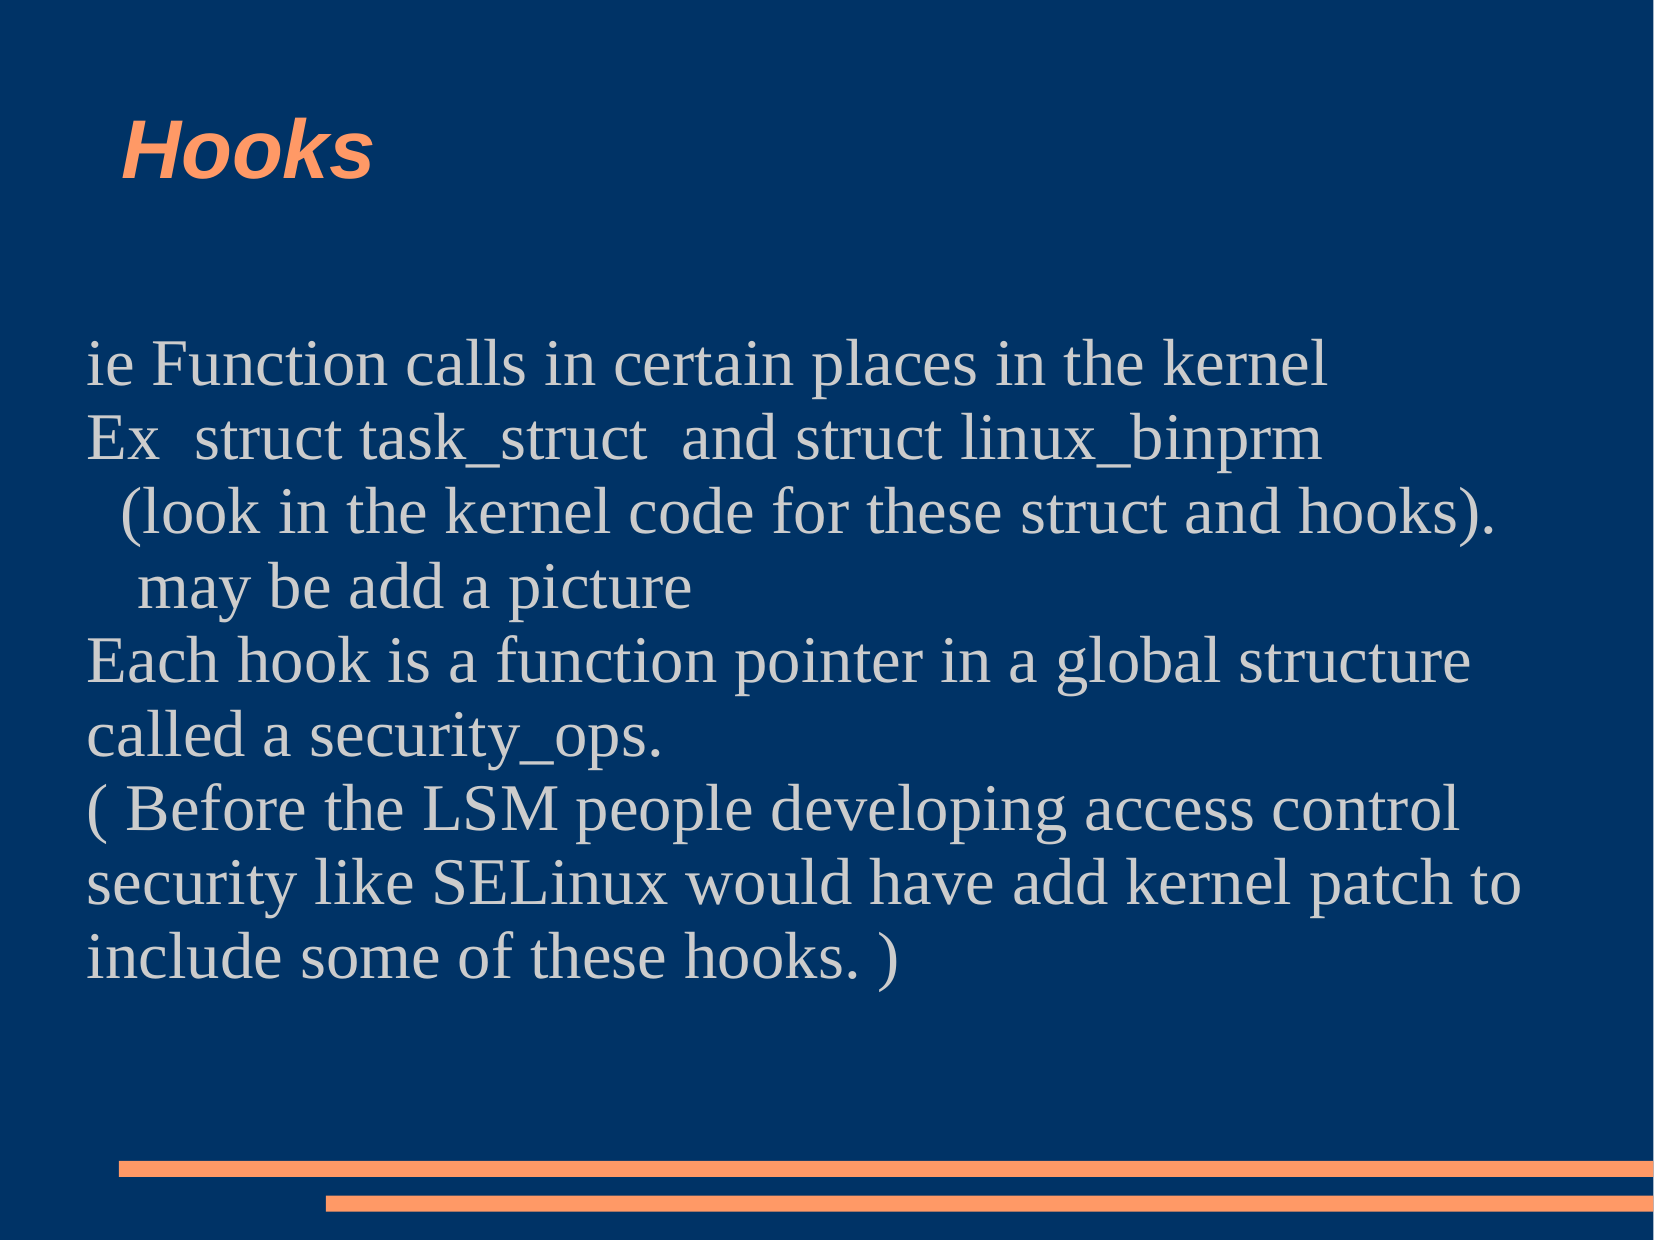

# Hooks
ie Function calls in certain places in the kernel
Ex struct task_struct and struct linux_binprm
 (look in the kernel code for these struct and hooks).
 may be add a picture
Each hook is a function pointer in a global structure called a security_ops.
( Before the LSM people developing access control security like SELinux would have add kernel patch to include some of these hooks. )